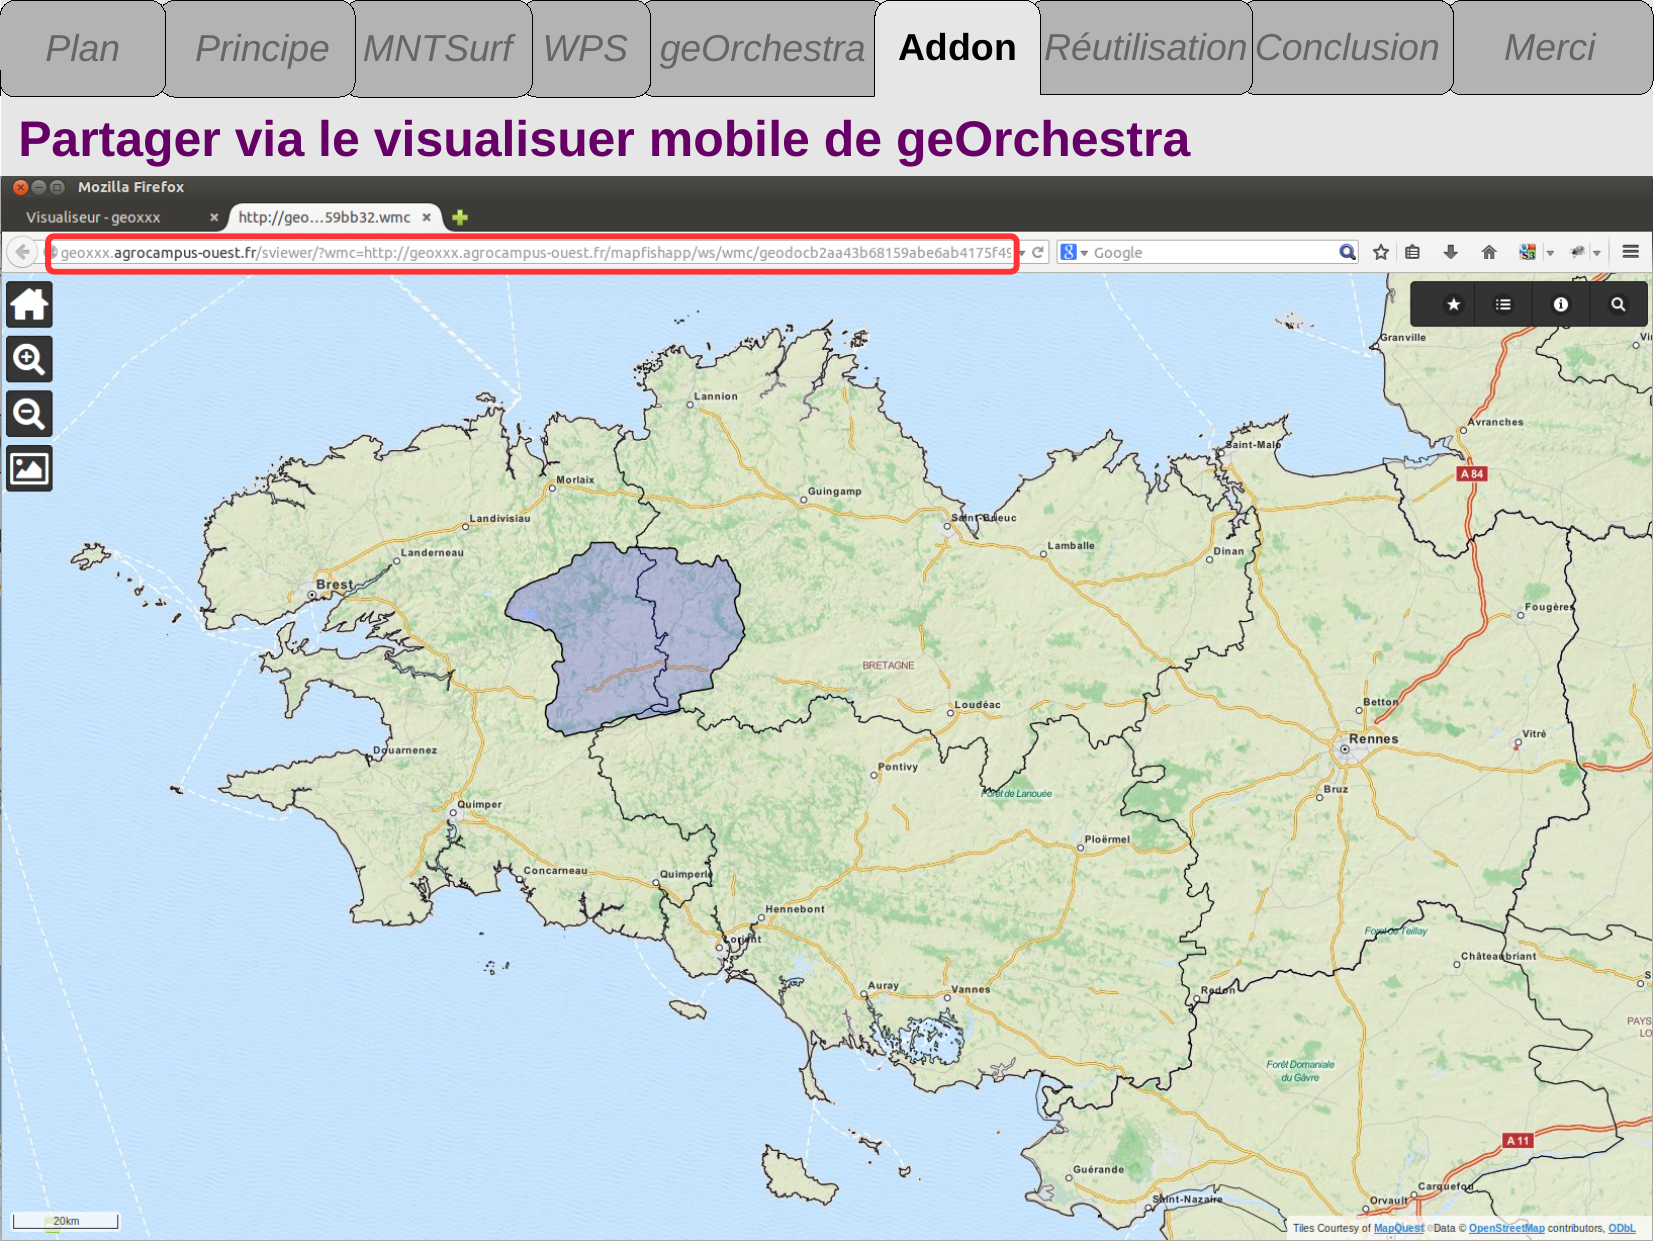

Plan
 Principe
WPS
geOrchestra
MNTSurf
Addon
 Réutilisation
Conclusion
Merci
Partager via le visualisuer mobile de geOrchestra